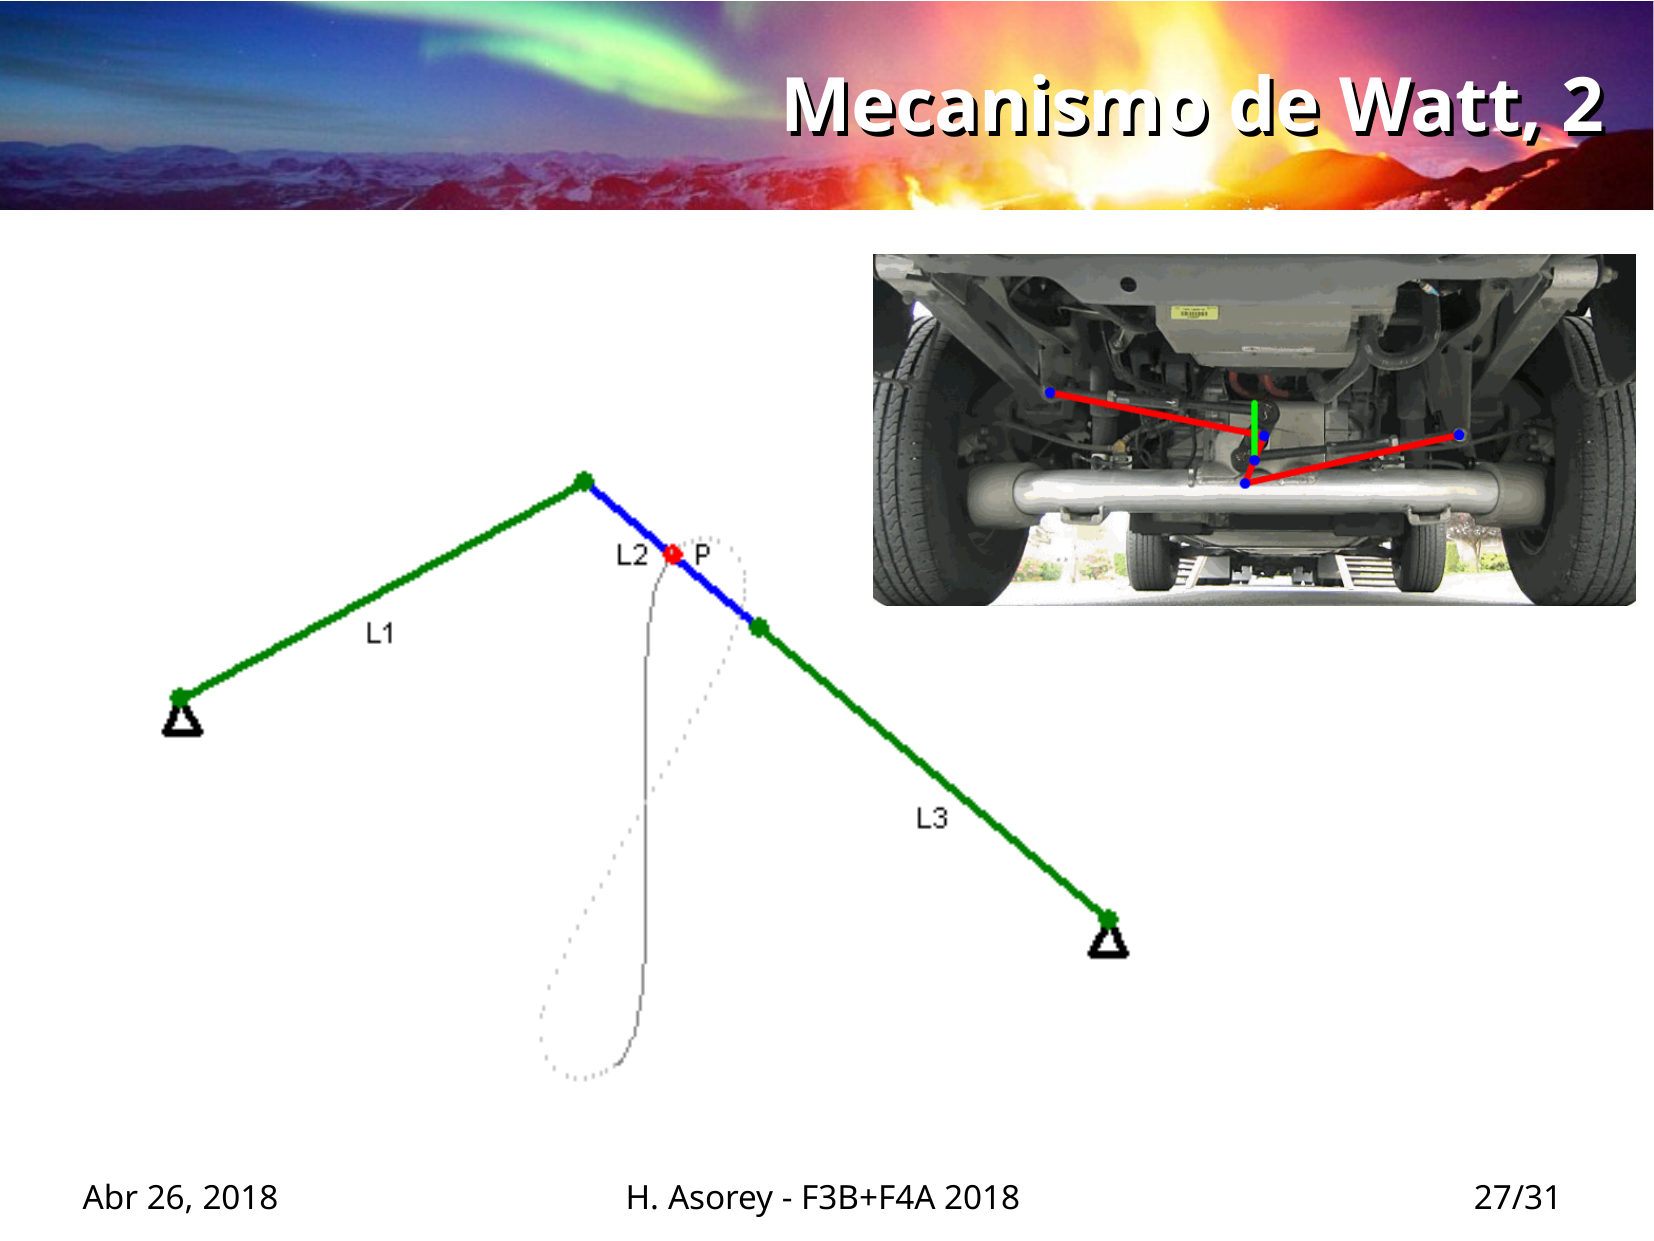

# Mecanismo de Watt, 2
Abr 26, 2018
H. Asorey - F3B+F4A 2018
27